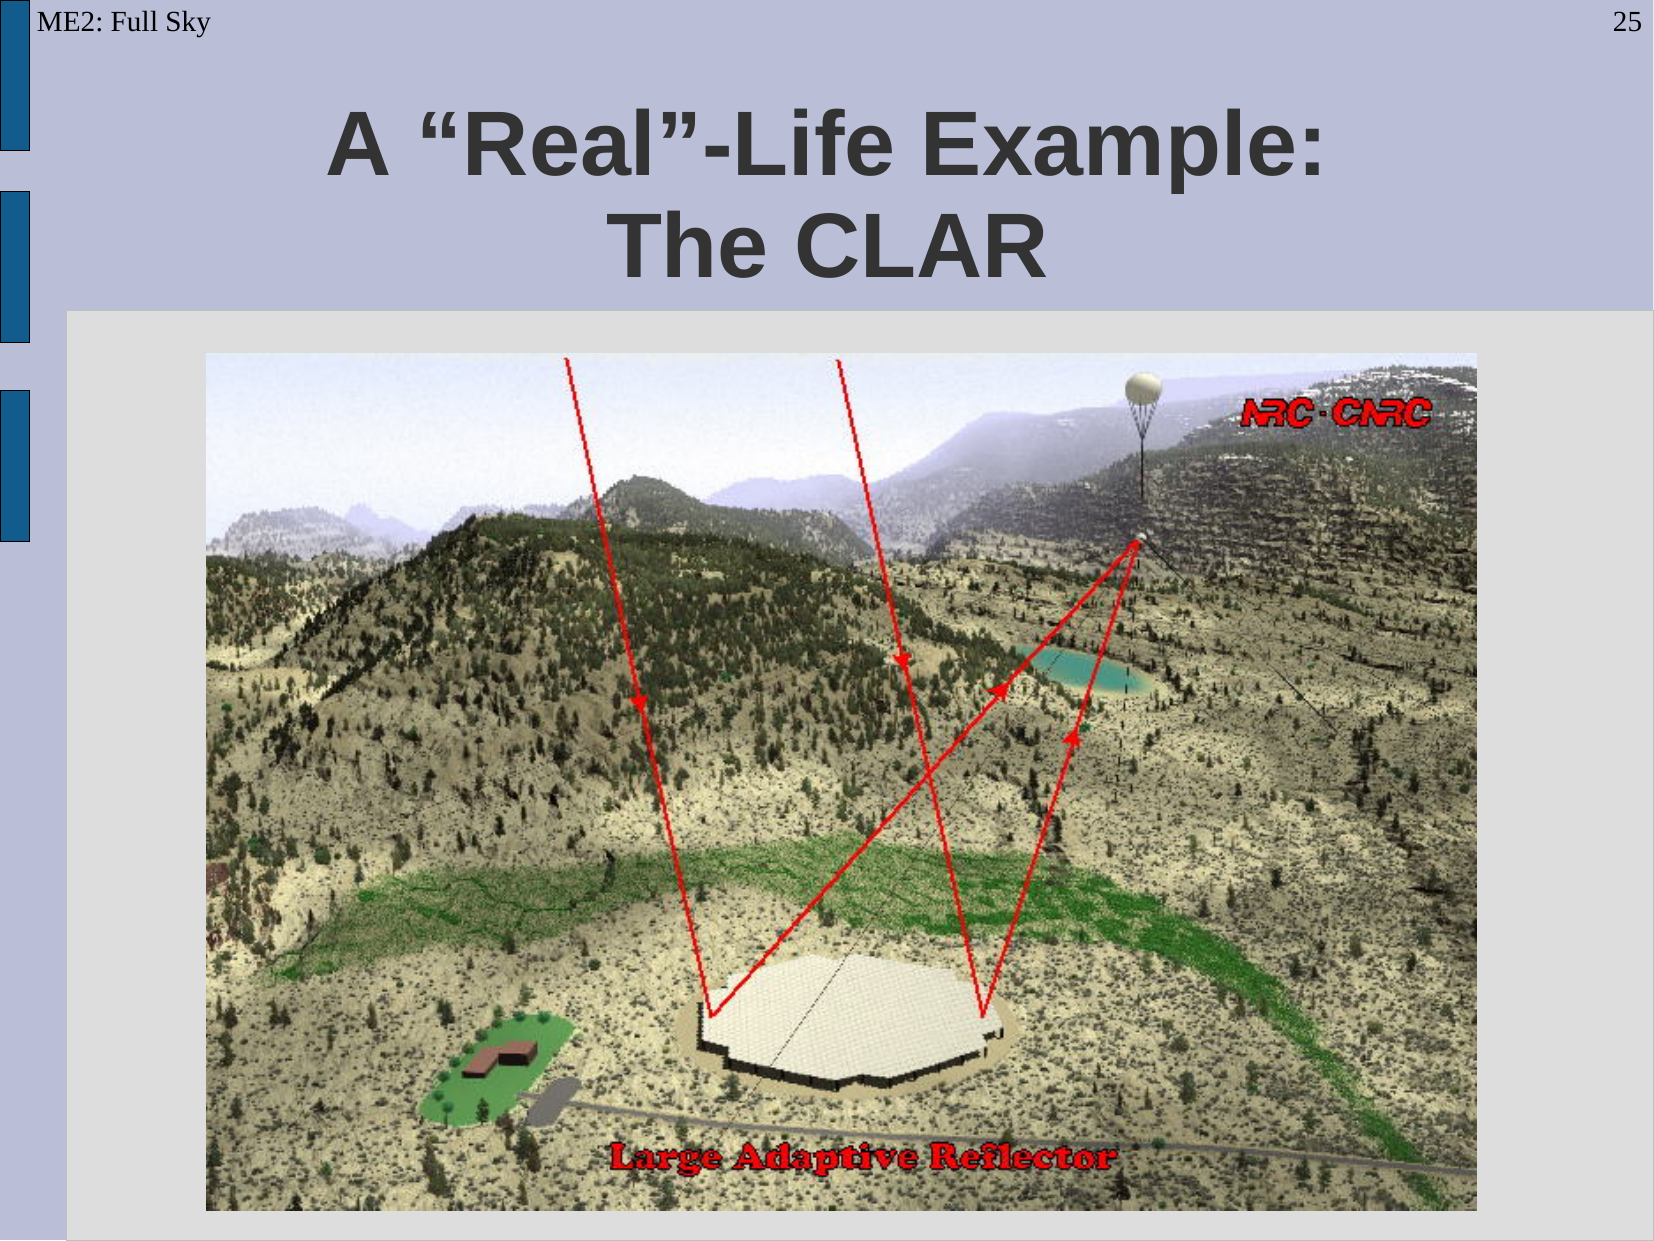

ME2: Full Sky
25
# A “Real”-Life Example: The CLAR